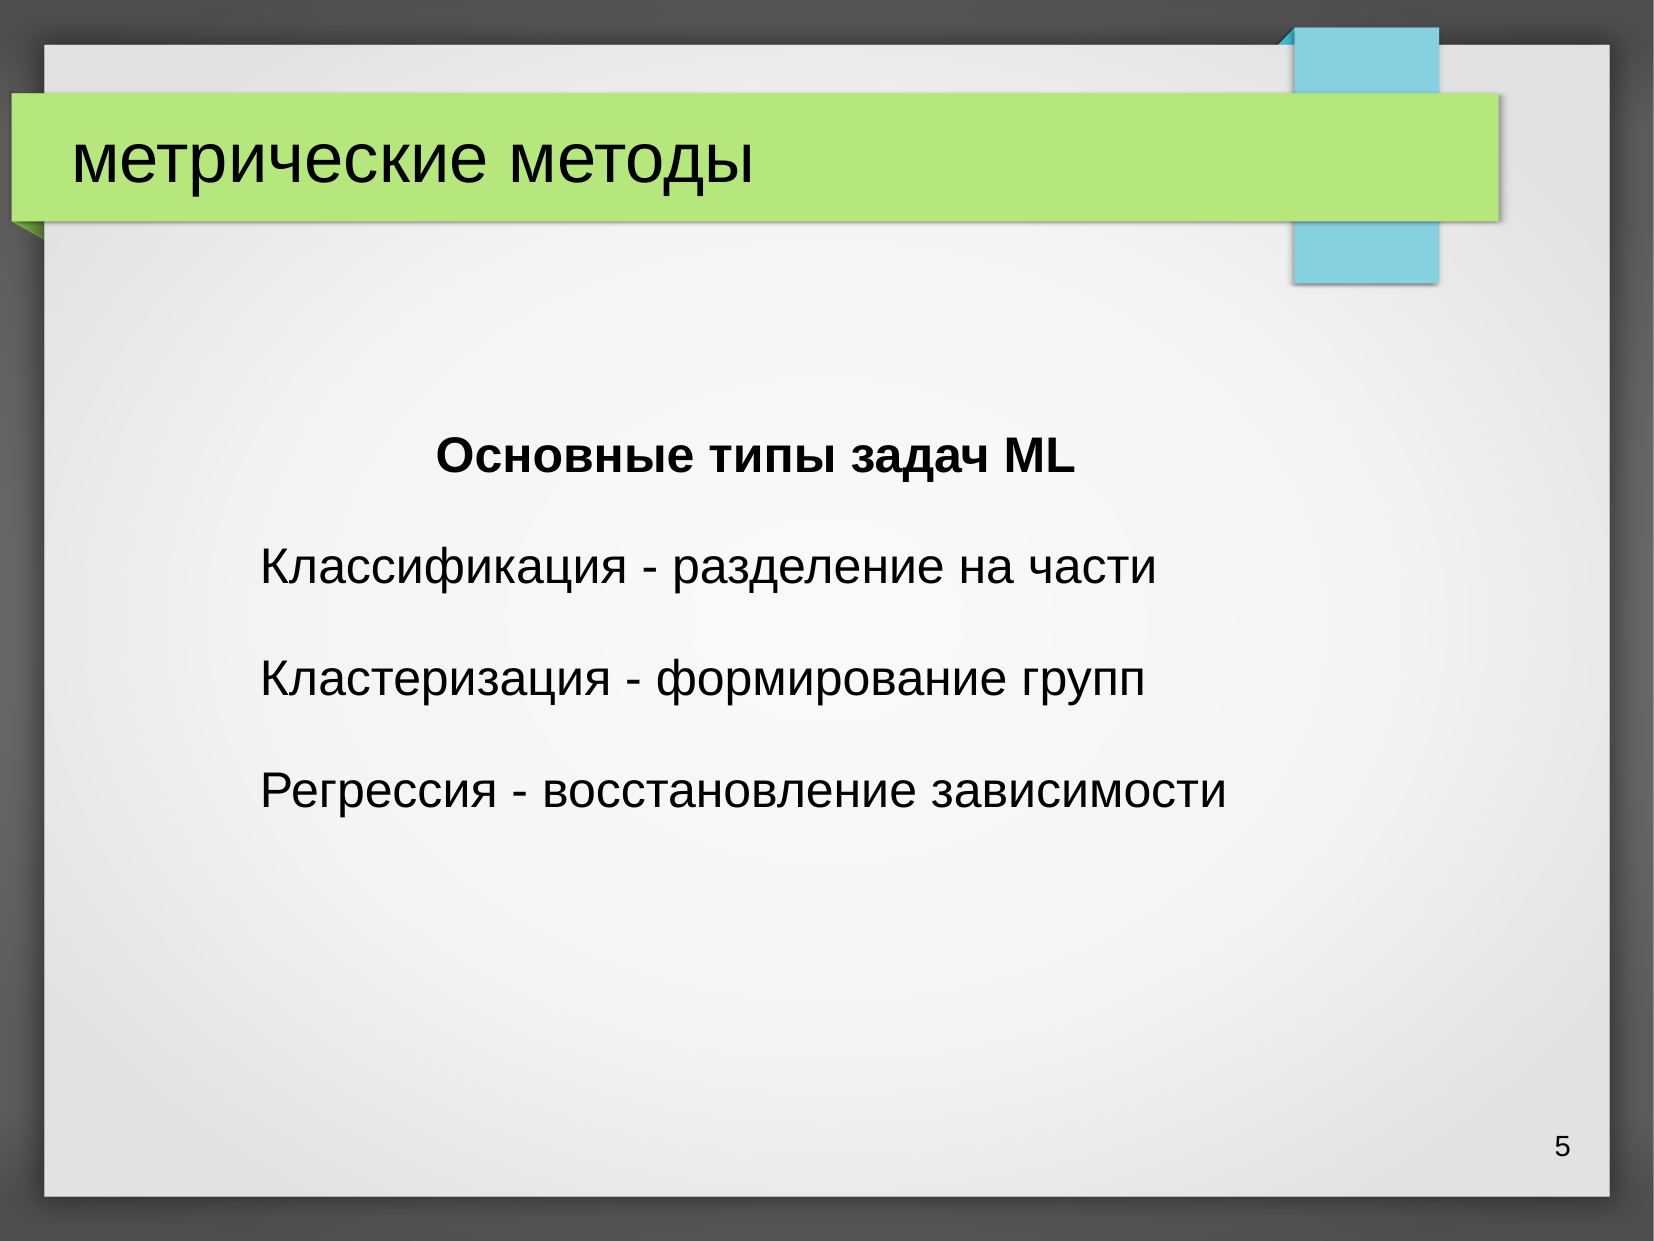

метрические методы
# Основные типы задач ML
Классификация - разделение на части
Кластеризация - формирование групп
Регрессия - восстановление зависимости
5